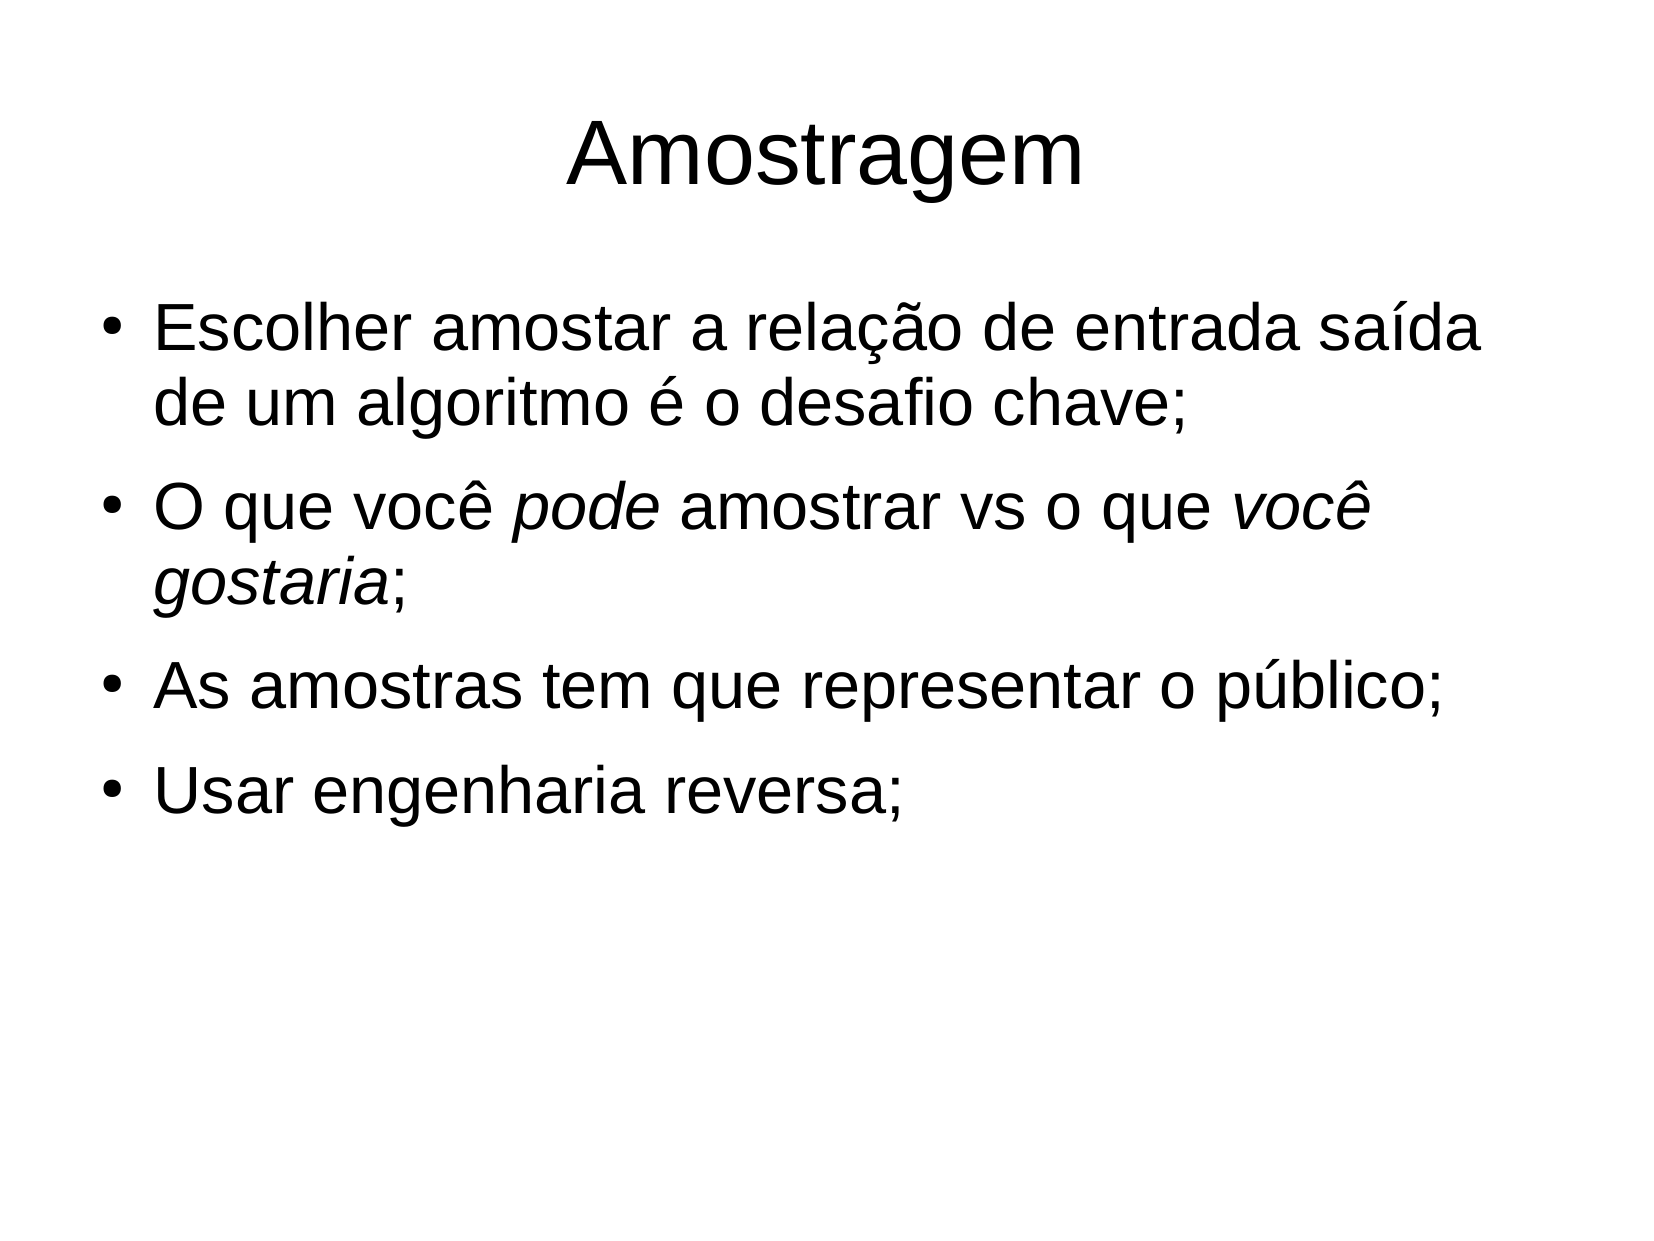

# Amostragem
Escolher amostar a relação de entrada saída de um algoritmo é o desafio chave;
O que você pode amostrar vs o que você gostaria;
As amostras tem que representar o público;
Usar engenharia reversa;